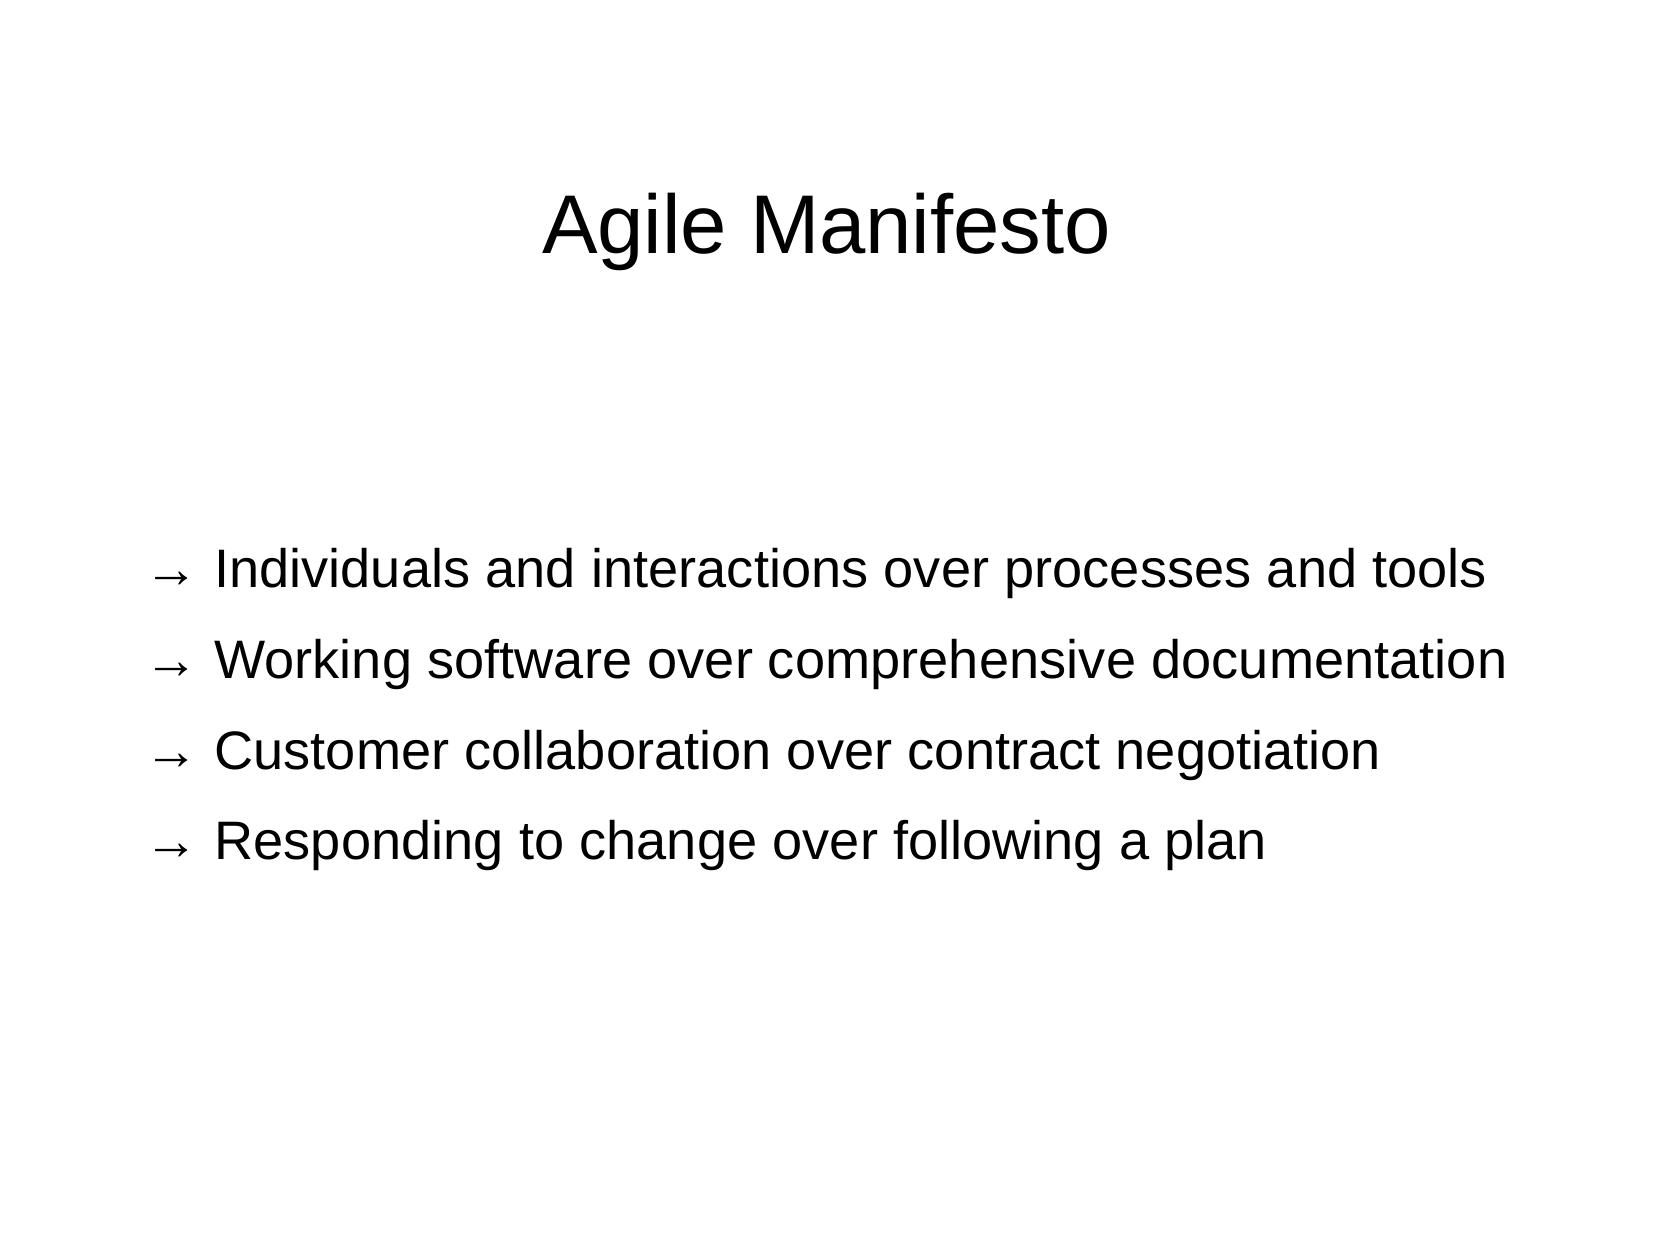

Agile Manifesto
→ Individuals and interactions over processes and tools
→ Working software over comprehensive documentation
→ Customer collaboration over contract negotiation
→ Responding to change over following a plan